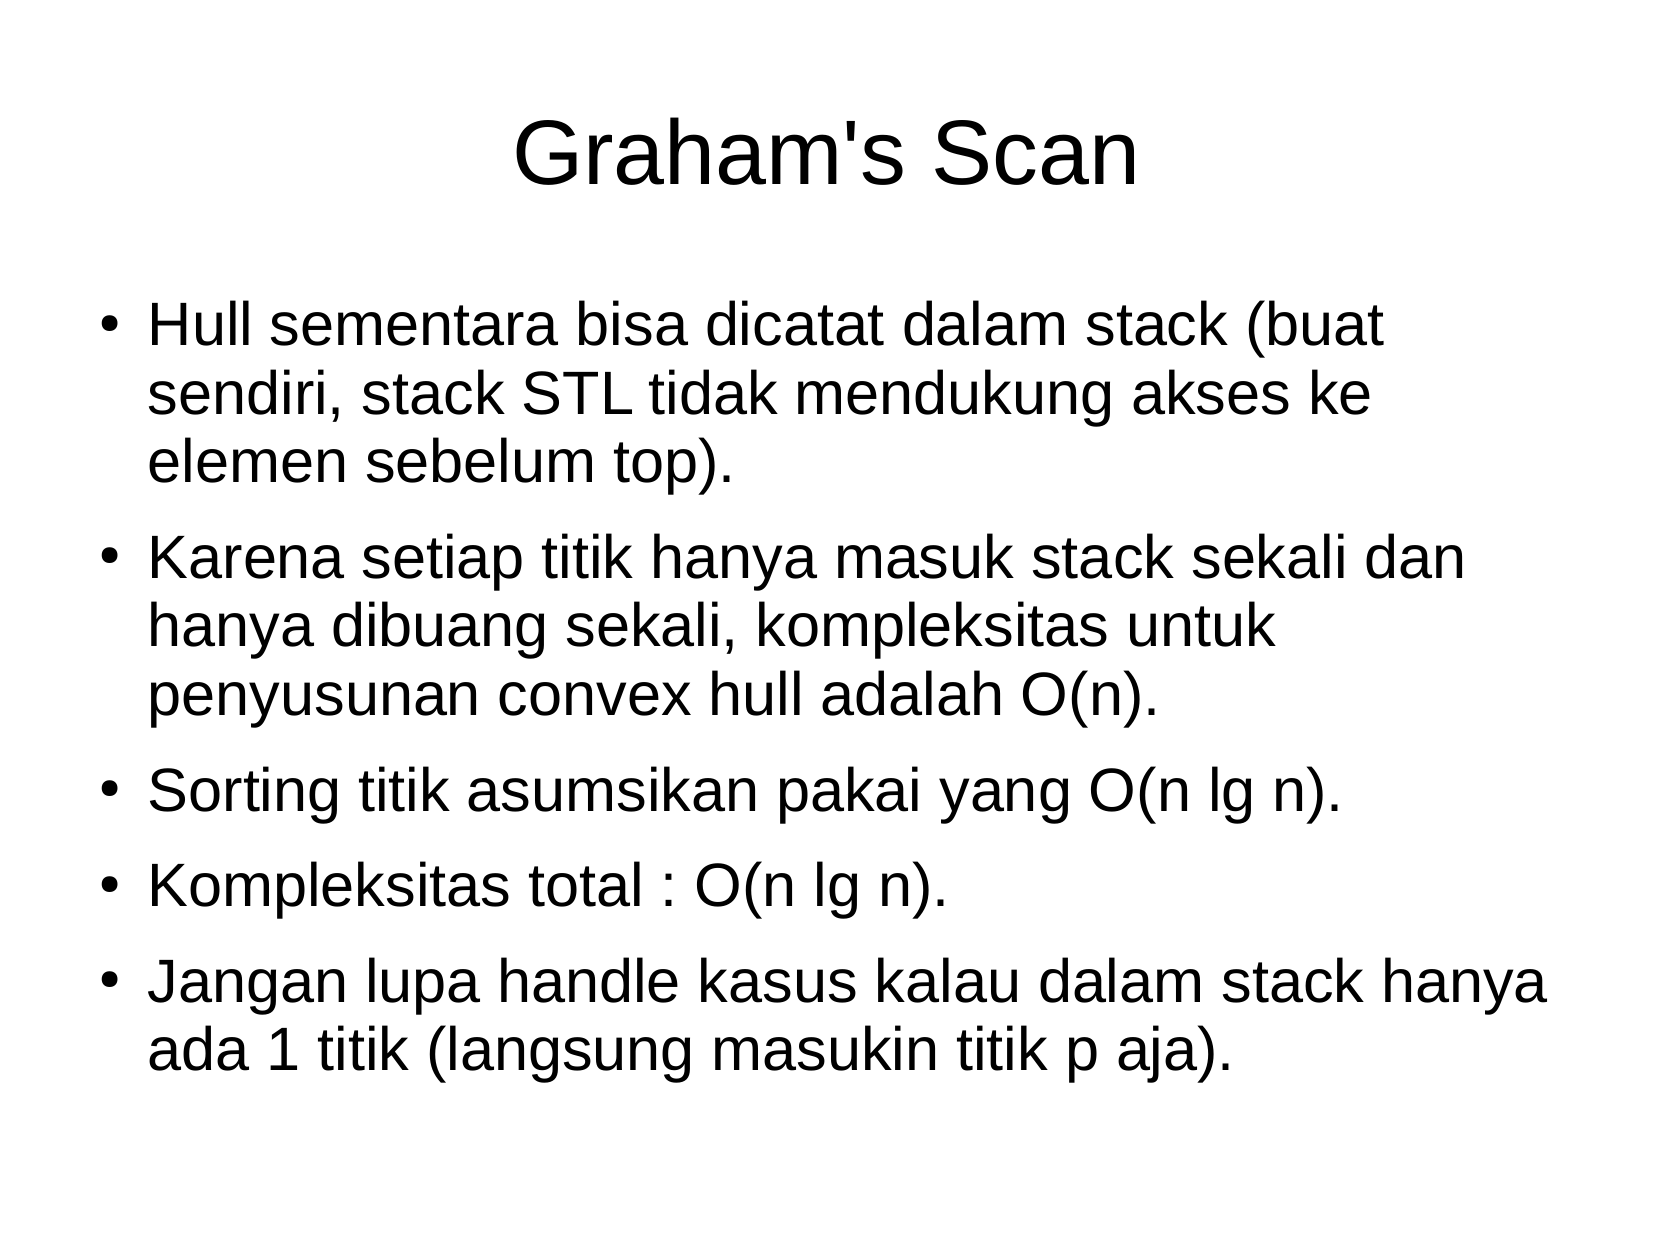

# Graham's Scan
Hull sementara bisa dicatat dalam stack (buat sendiri, stack STL tidak mendukung akses ke elemen sebelum top).
Karena setiap titik hanya masuk stack sekali dan hanya dibuang sekali, kompleksitas untuk penyusunan convex hull adalah O(n).
Sorting titik asumsikan pakai yang O(n lg n).
Kompleksitas total : O(n lg n).
Jangan lupa handle kasus kalau dalam stack hanya ada 1 titik (langsung masukin titik p aja).